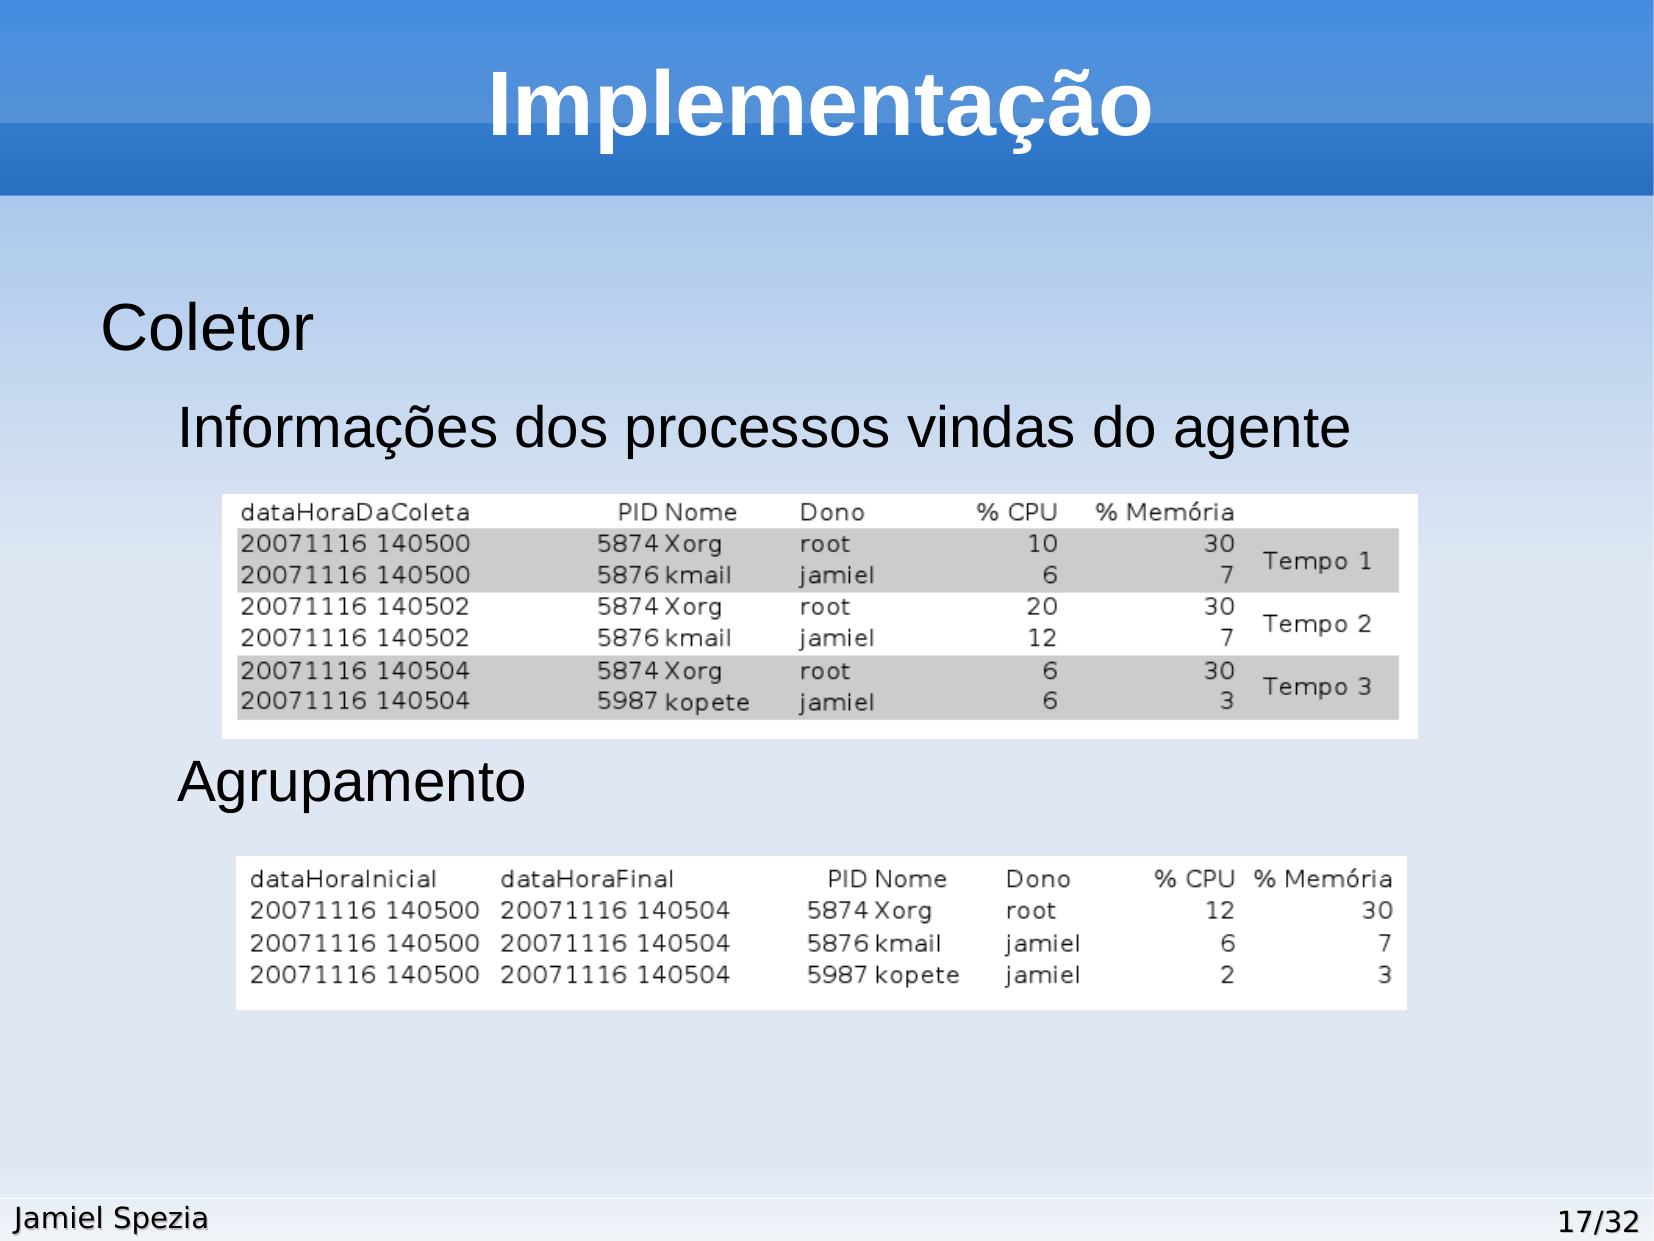

Implementação
# Coletor
Informações dos processos vindas do agente
Agrupamento